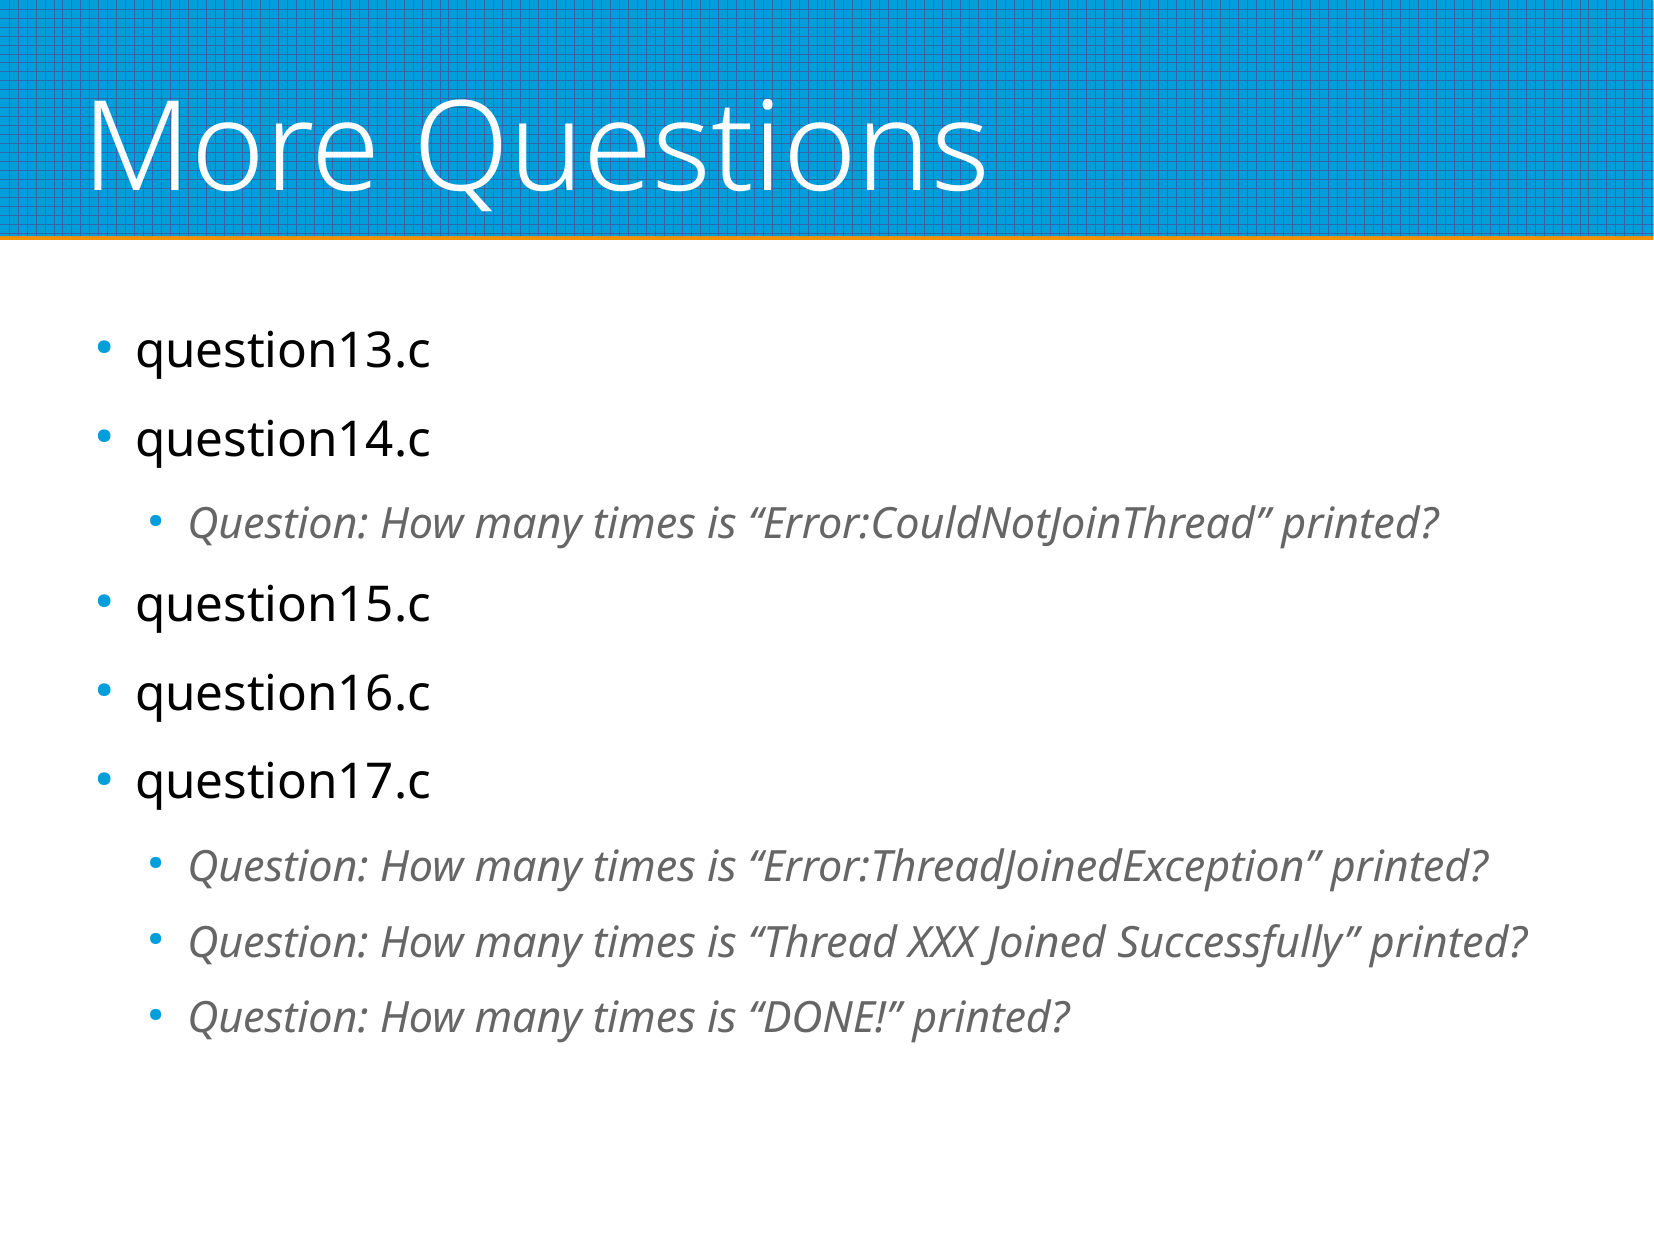

# More Questions
question13.c
question14.c
Question: How many times is ‘‘Error:CouldNotJoinThread’’ printed?
question15.c
question16.c
question17.c
Question: How many times is ‘‘Error:ThreadJoinedException’’ printed?
Question: How many times is ‘‘Thread XXX Joined Successfully’’ printed?
Question: How many times is ‘‘DONE!’’ printed?